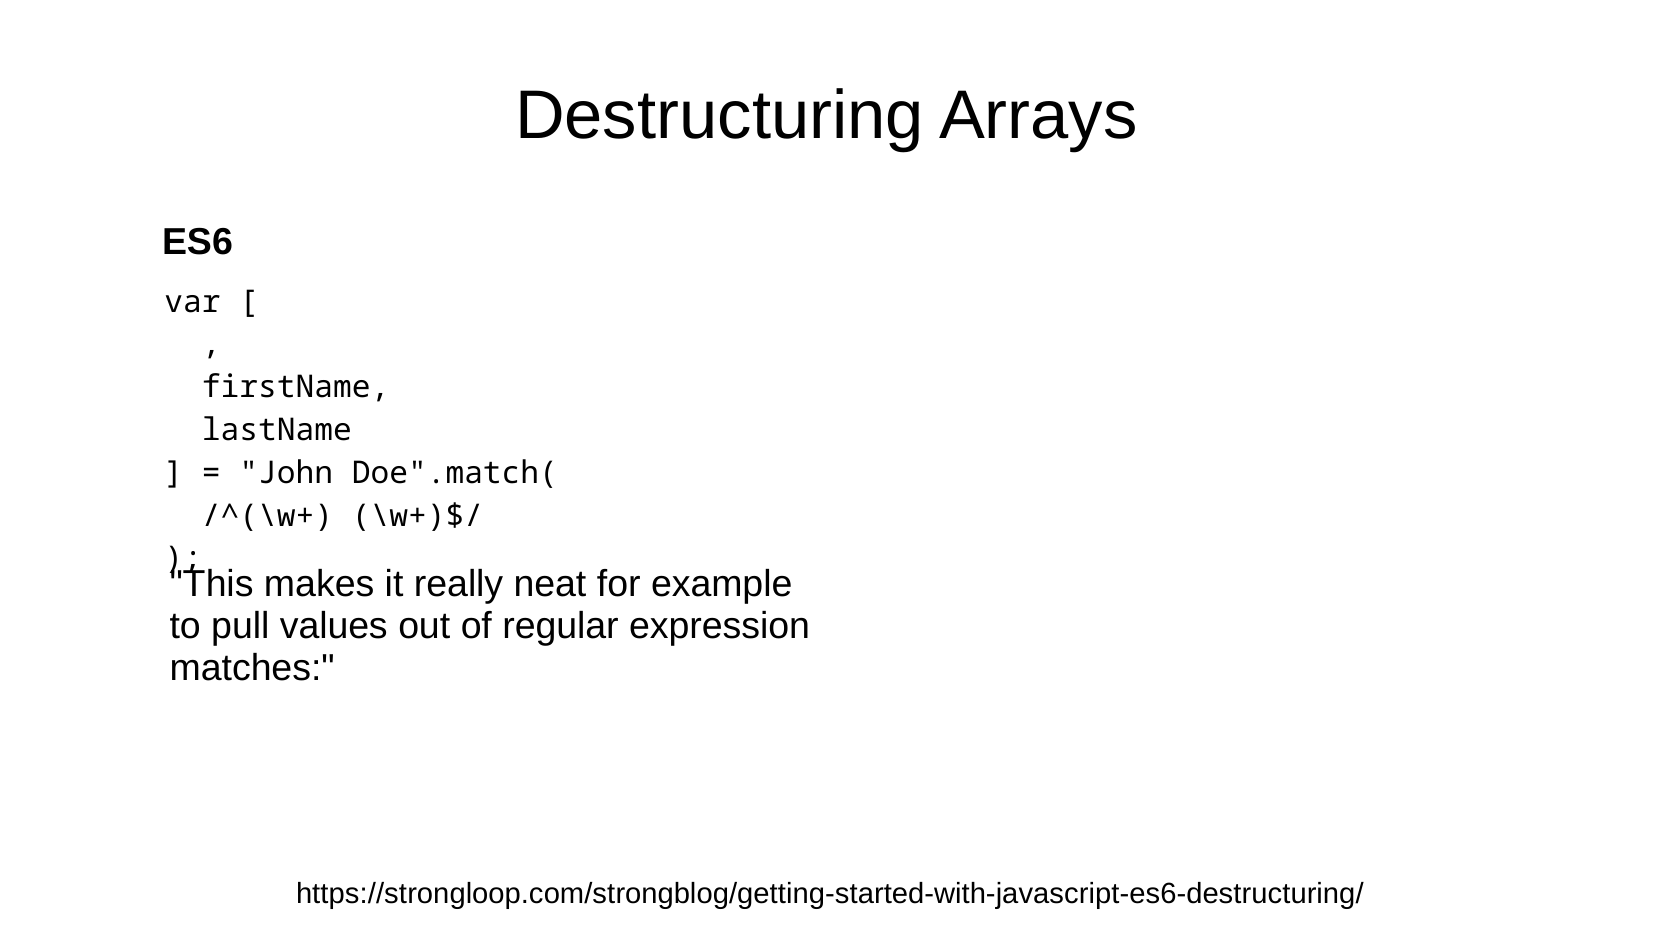

# Destructuring Arrays
ES6
var [
 ,
 firstName,
 lastName
] = "John Doe".match(
 /^(\w+) (\w+)$/
);
"This makes it really neat for example
to pull values out of regular expression
matches:"
https://strongloop.com/strongblog/getting-started-with-javascript-es6-destructuring/